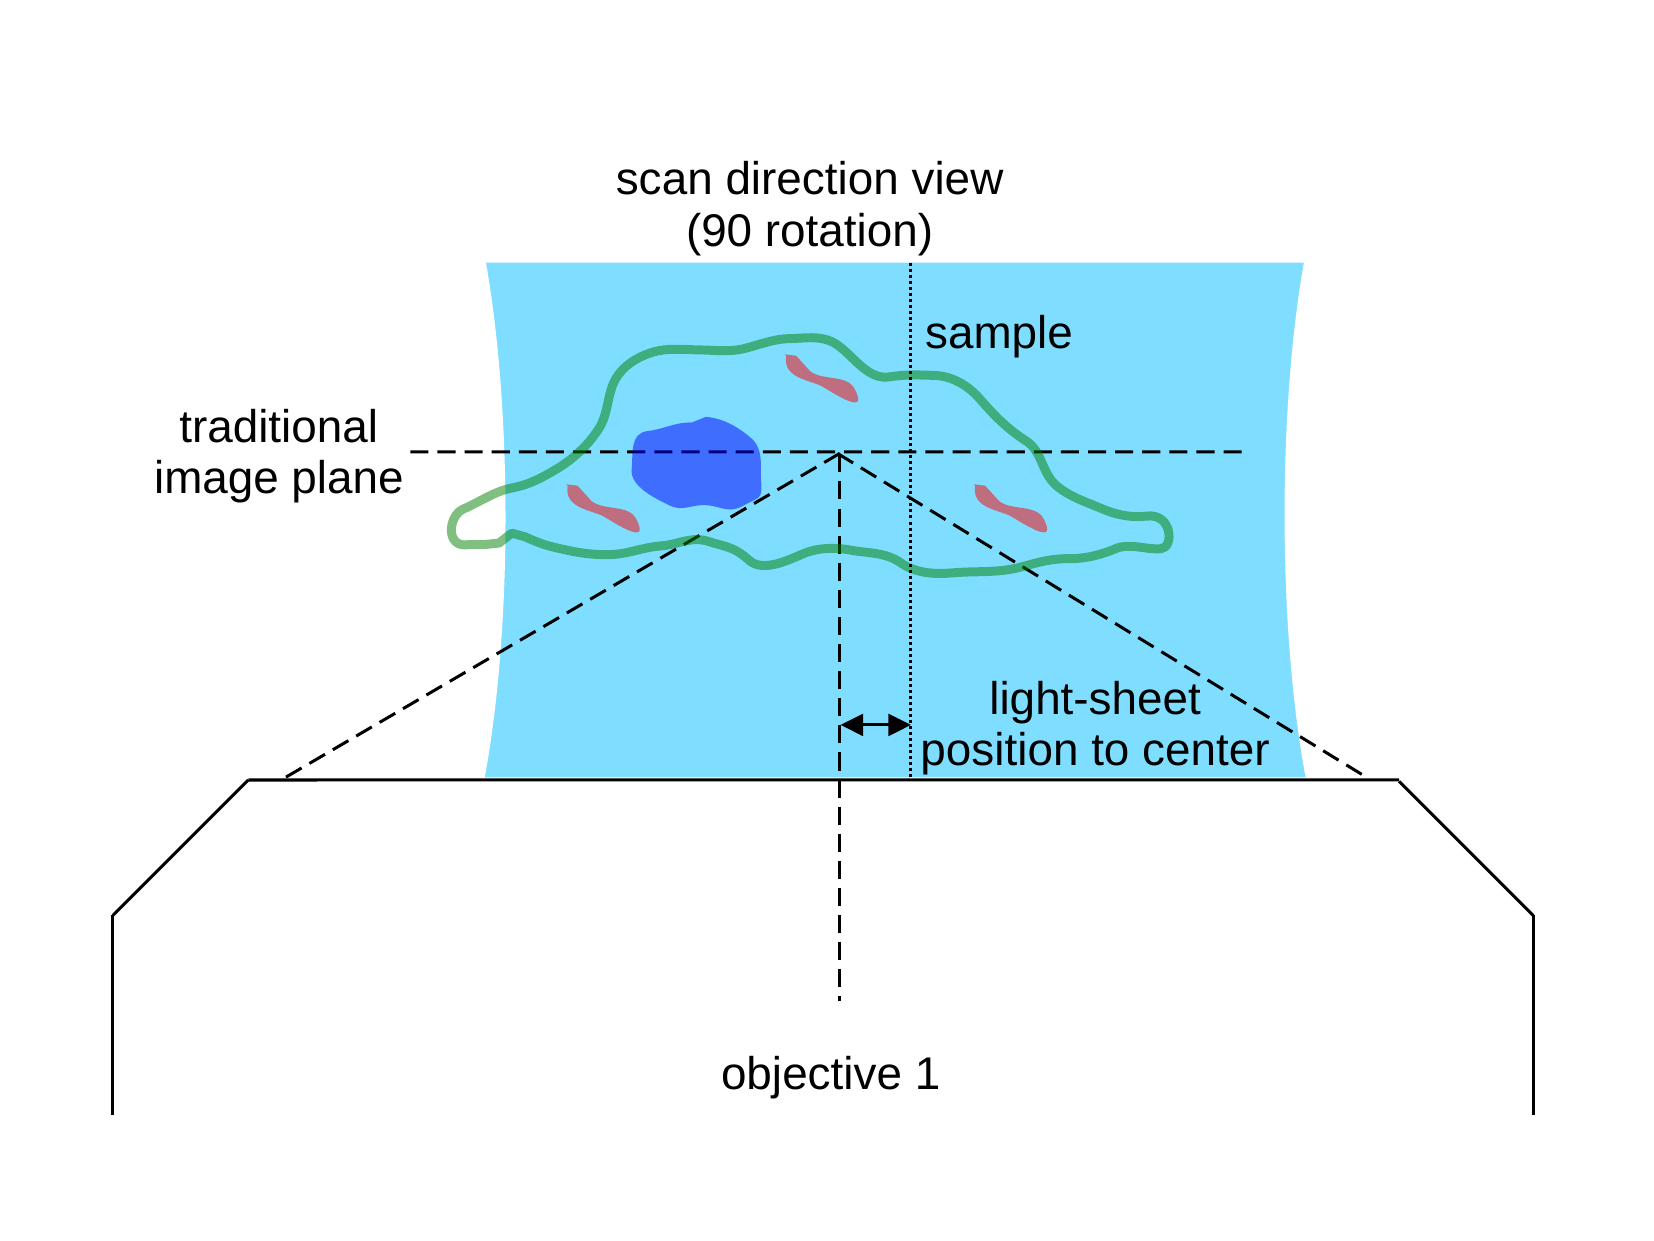

scan direction view (90 rotation)
sample
traditional image plane
light-sheet position to center
objective 1